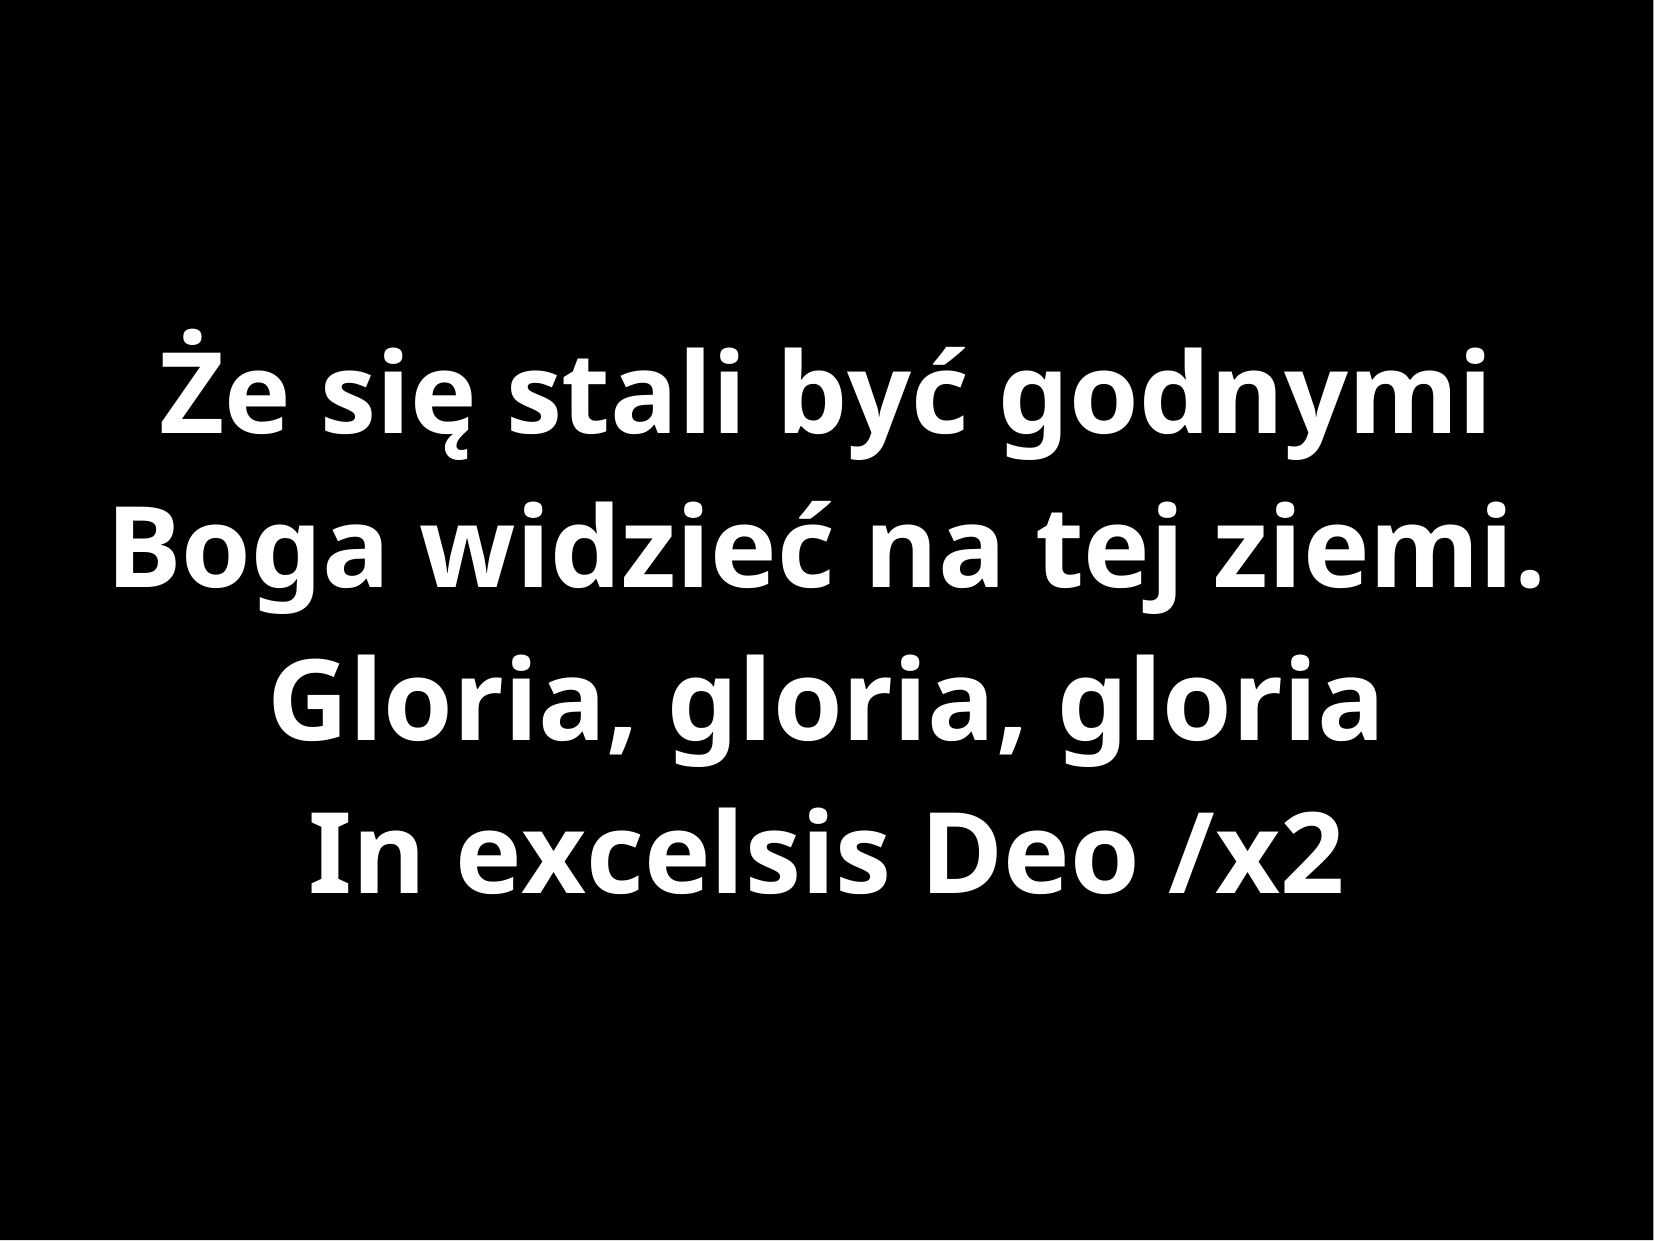

# Że się stali być godnymi Boga widzieć na tej ziemi. Gloria, gloria, gloria In excelsis Deo /x2